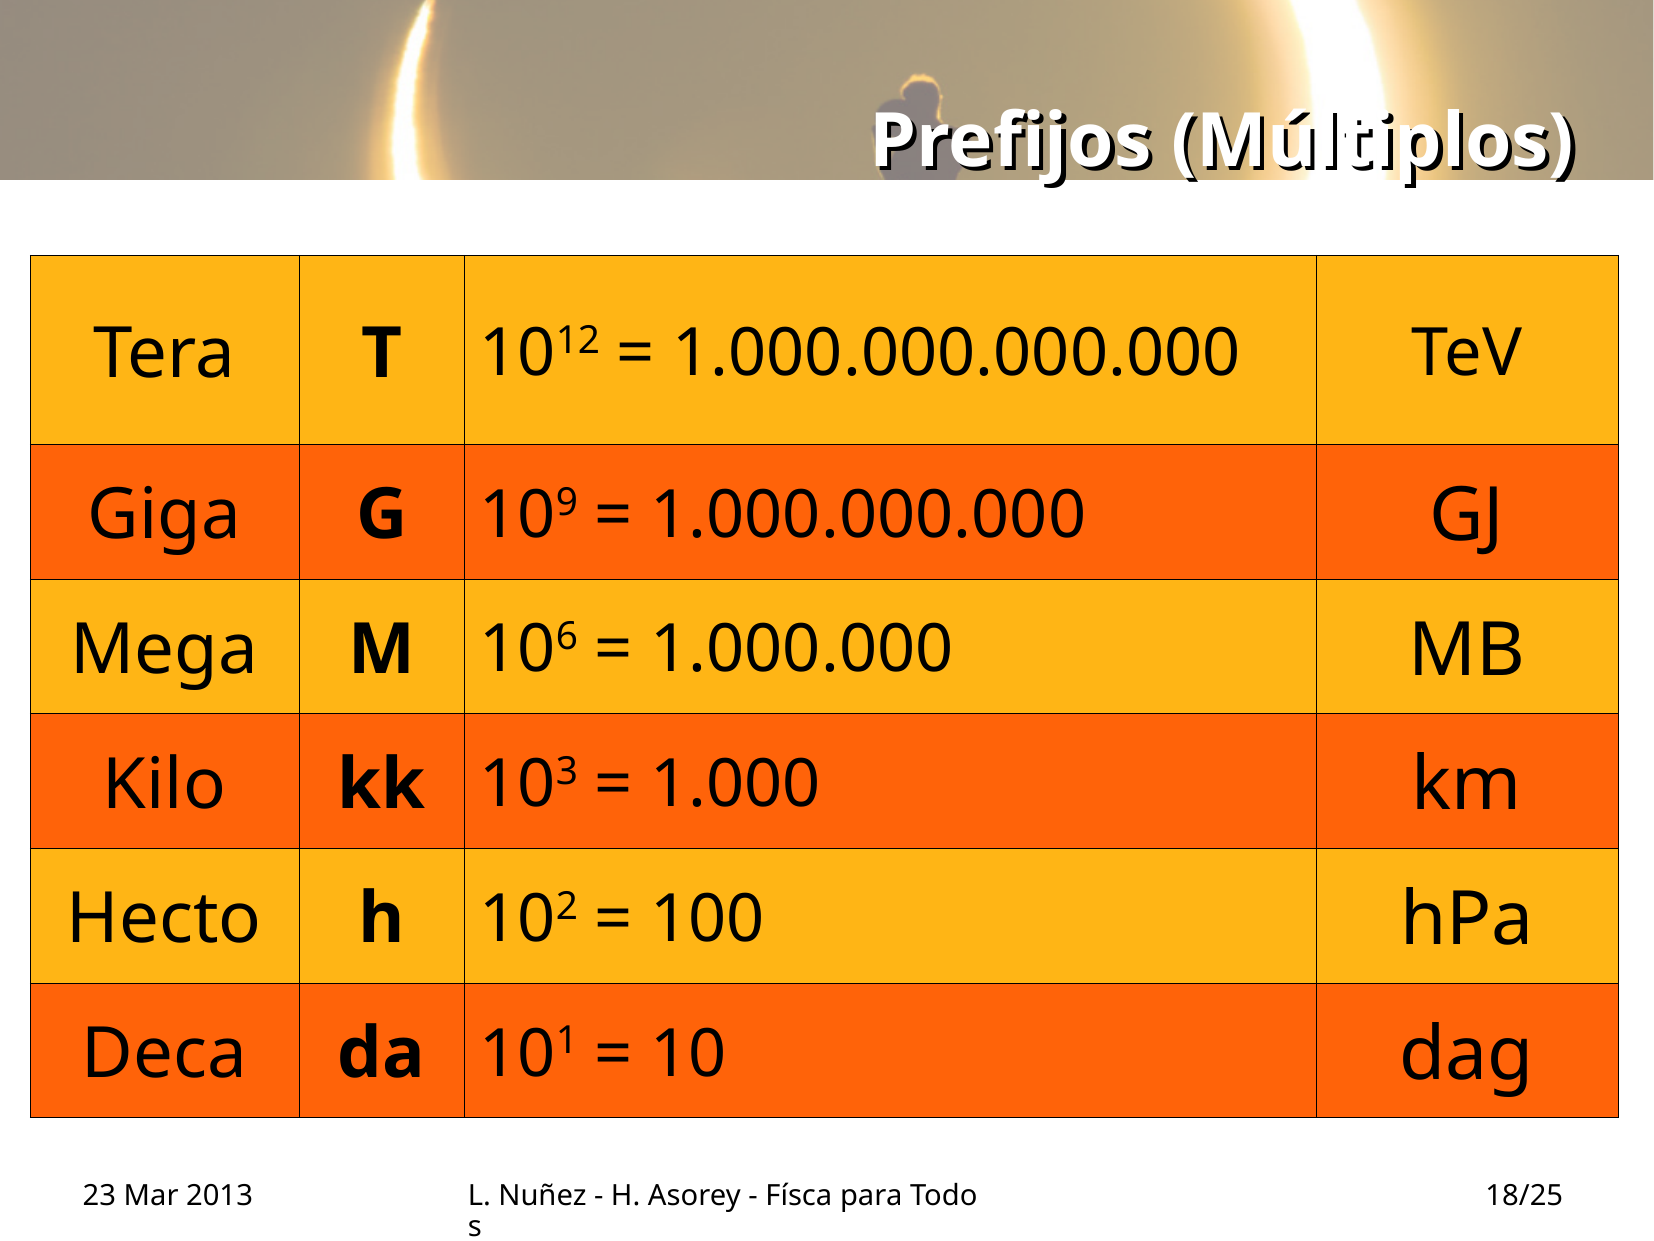

# Prefijos (Múltiplos)
| Tera | T | 1012 = 1.000.000.000.000 | TeV |
| --- | --- | --- | --- |
| Giga | G | 109 = 1.000.000.000 | GJ |
| Mega | M | 106 = 1.000.000 | MB |
| Kilo | kk | 103 = 1.000 | km |
| Hecto | h | 102 = 100 | hPa |
| Deca | da | 101 = 10 | dag |
23 Mar 2013
L. Nuñez - H. Asorey - Físca para Todos
18